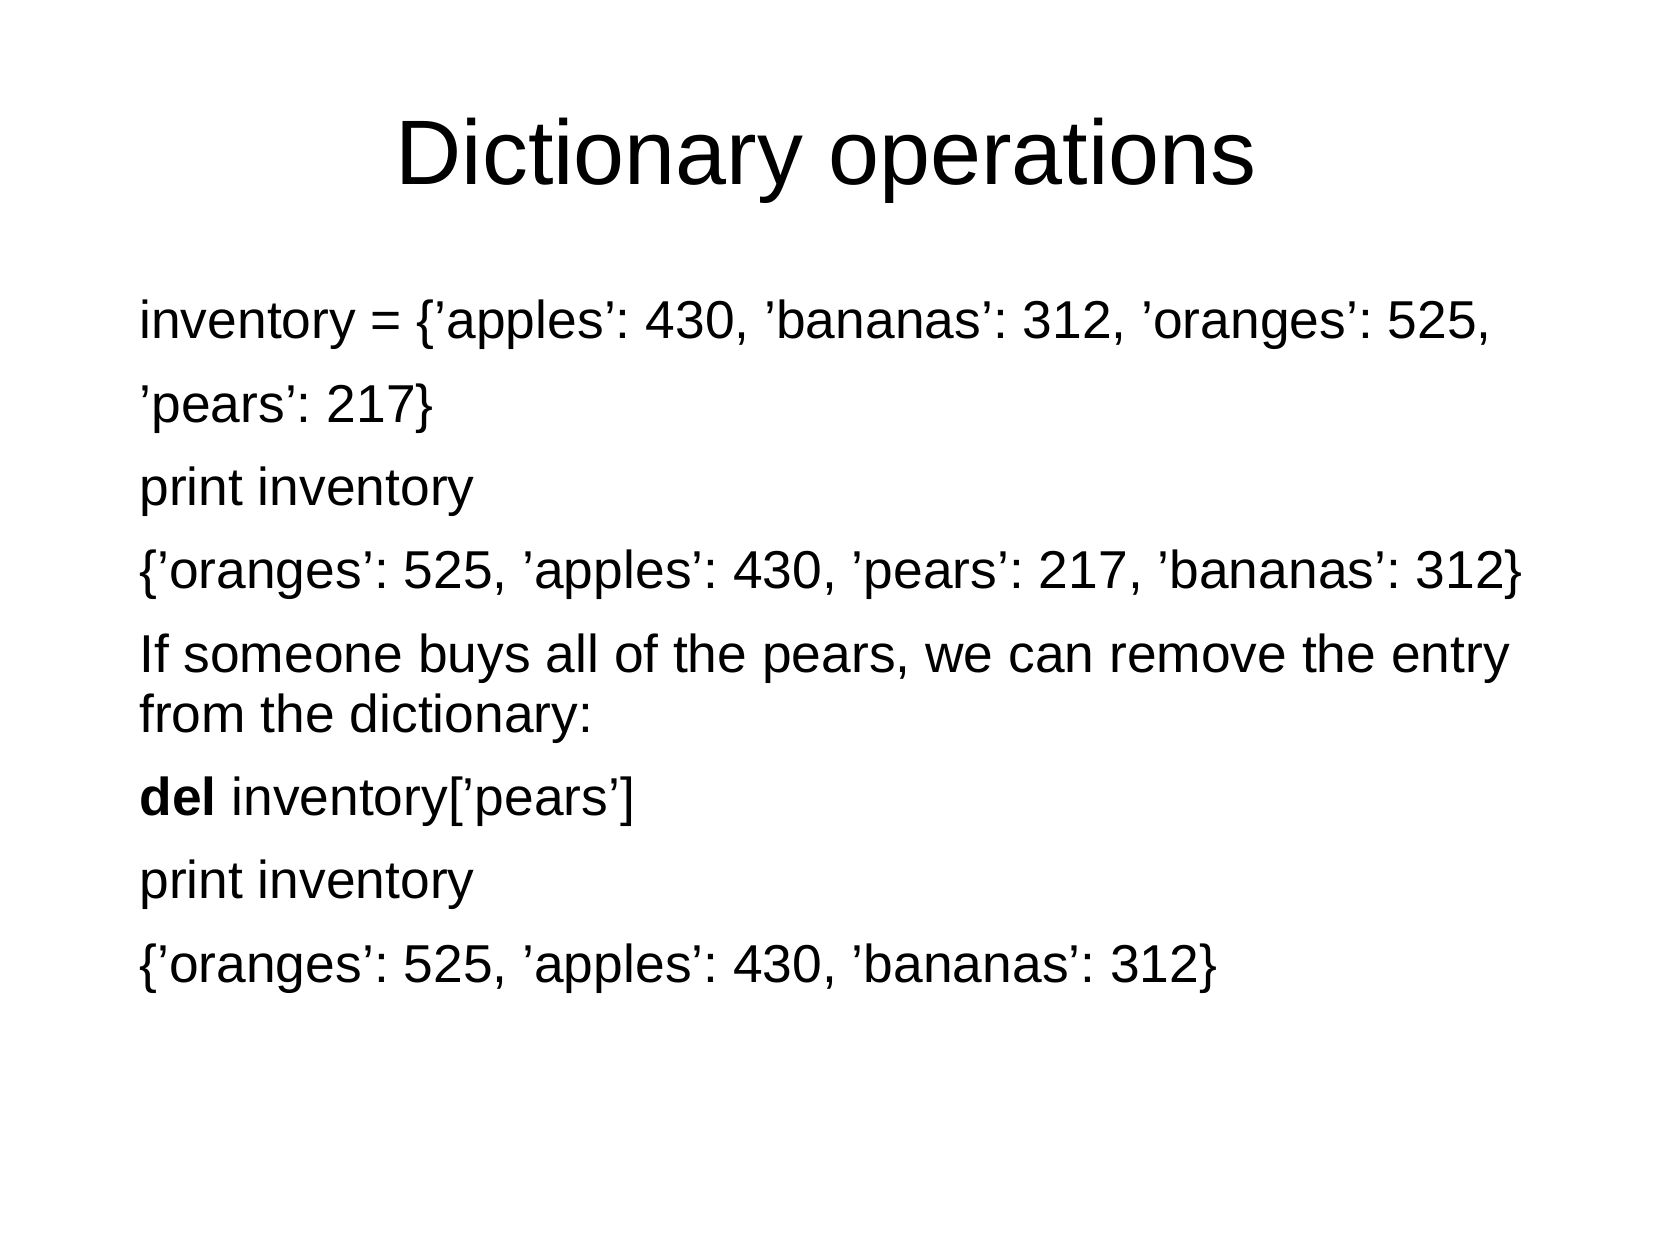

# Dictionary operations
inventory = {’apples’: 430, ’bananas’: 312, ’oranges’: 525,
’pears’: 217}
print inventory
{’oranges’: 525, ’apples’: 430, ’pears’: 217, ’bananas’: 312}
If someone buys all of the pears, we can remove the entry from the dictionary:
del inventory[’pears’]
print inventory
{’oranges’: 525, ’apples’: 430, ’bananas’: 312}